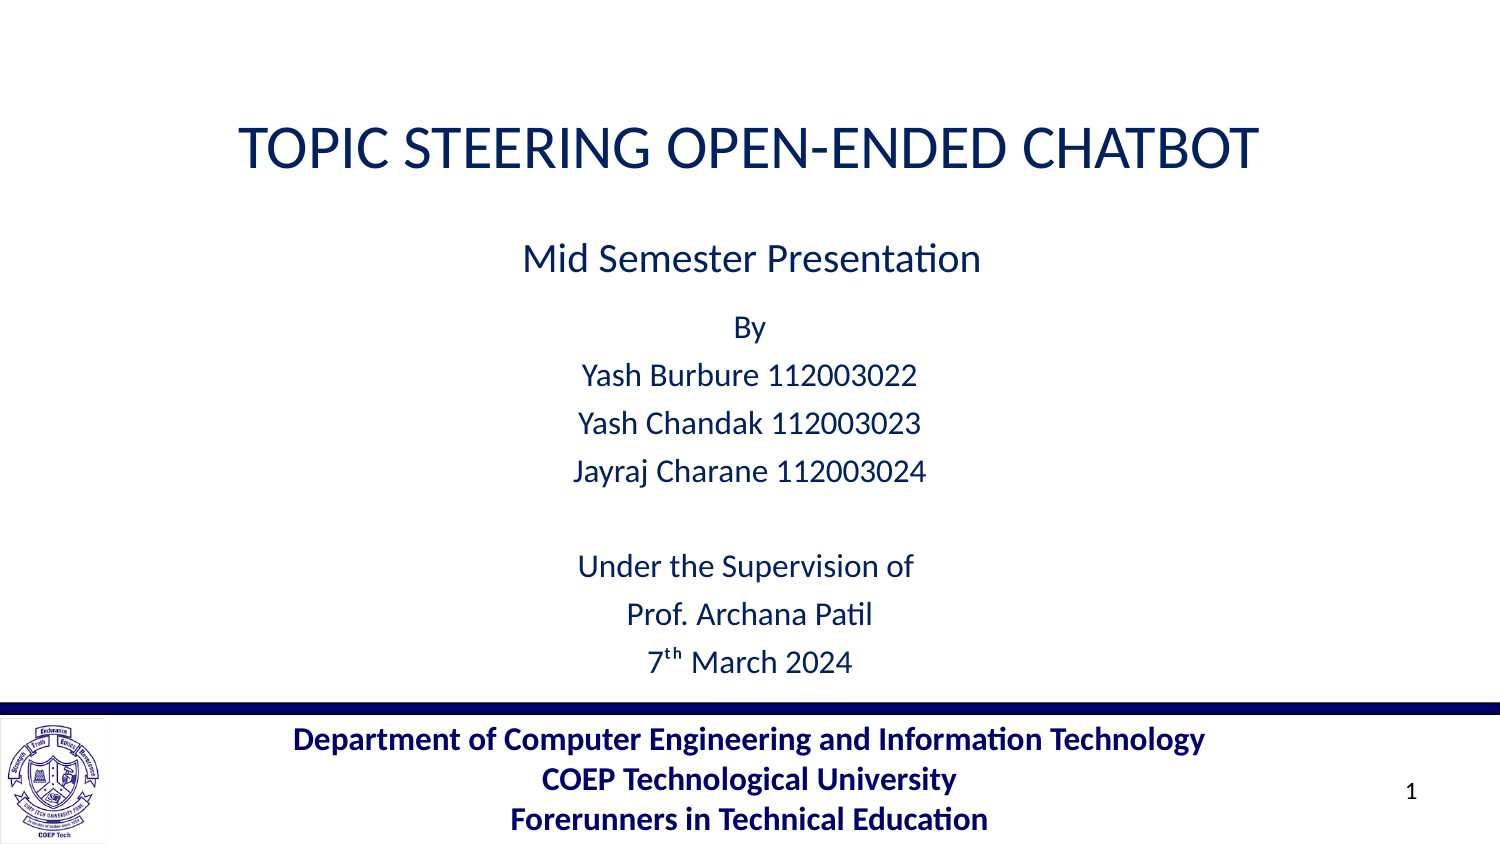

TOPIC STEERING OPEN-ENDED CHATBOT
Mid Semester Presentation
By
Yash Burbure 112003022
Yash Chandak 112003023
Jayraj Charane 112003024
Under the Supervision of
Prof. Archana Patil
7ᵗʰ March 2024
Department of Computer Engineering and Information Technology
COEP Technological University
Forerunners in Technical Education
1